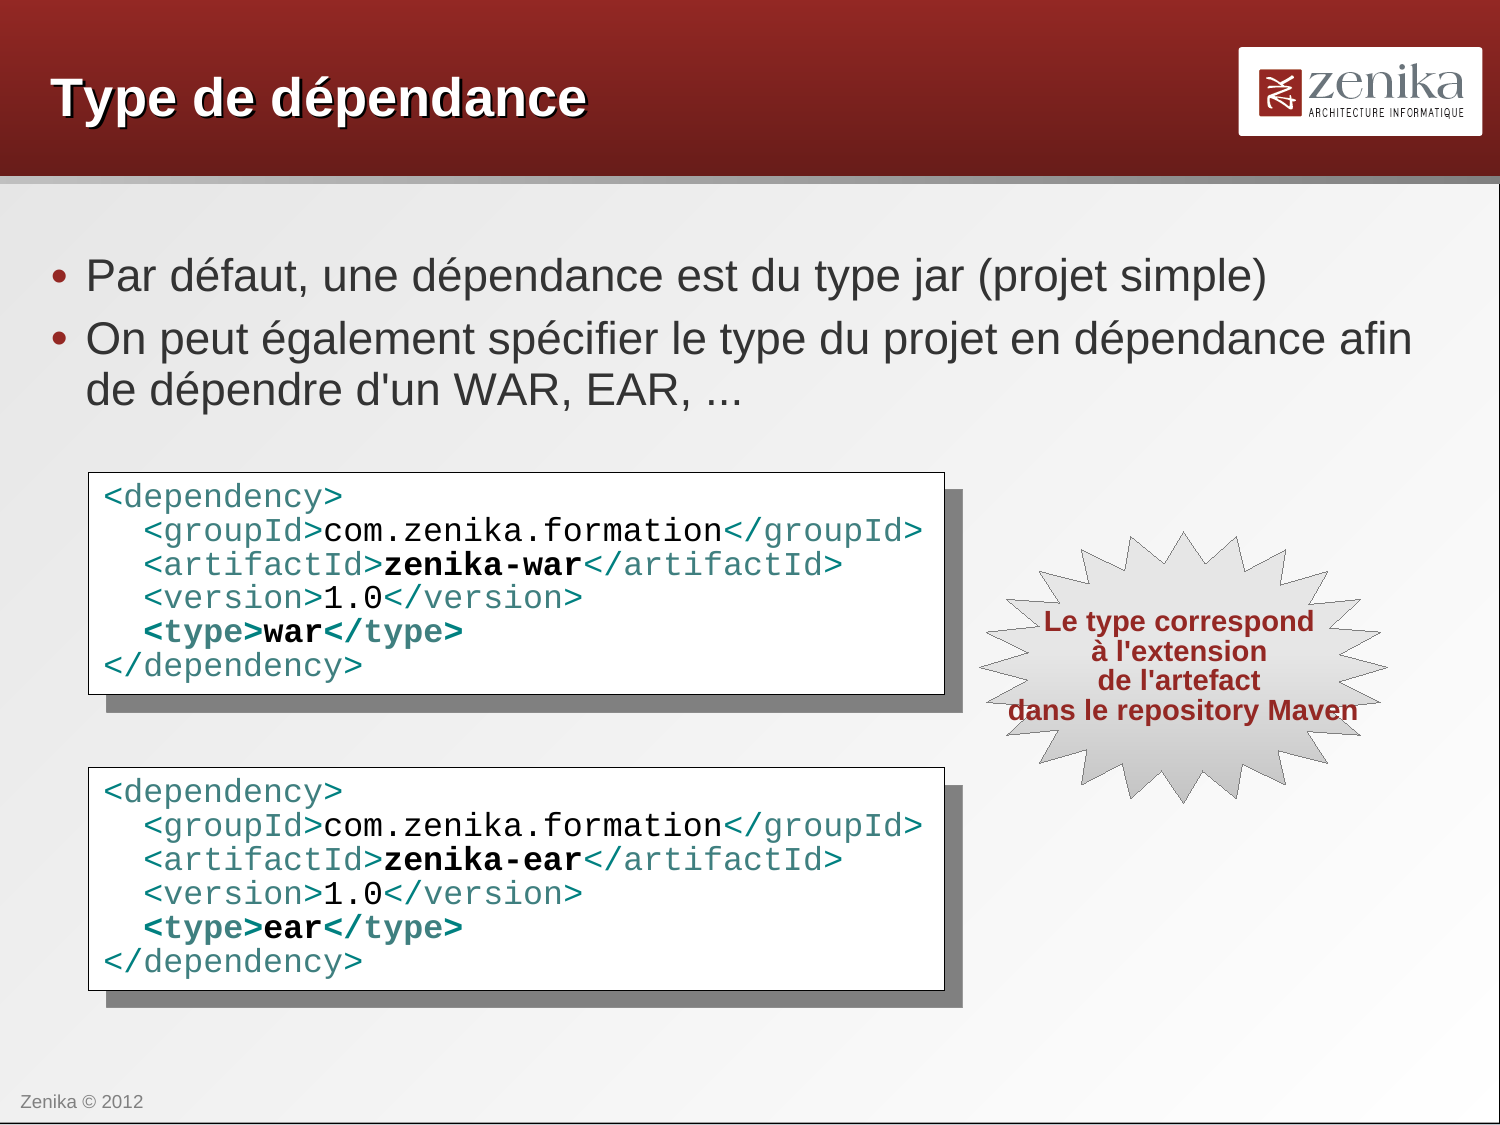

# Type de dépendance
Par défaut, une dépendance est du type jar (projet simple)
On peut également spécifier le type du projet en dépendance afin de dépendre d'un WAR, EAR, ...
<dependency>
 <groupId>com.zenika.formation</groupId>
 <artifactId>zenika-war</artifactId>
 <version>1.0</version>
 <type>war</type>
</dependency>
Le type correspond
à l'extension
de l'artefact
dans le repository Maven
<dependency>
 <groupId>com.zenika.formation</groupId>
 <artifactId>zenika-ear</artifactId>
 <version>1.0</version>
 <type>ear</type>
</dependency>